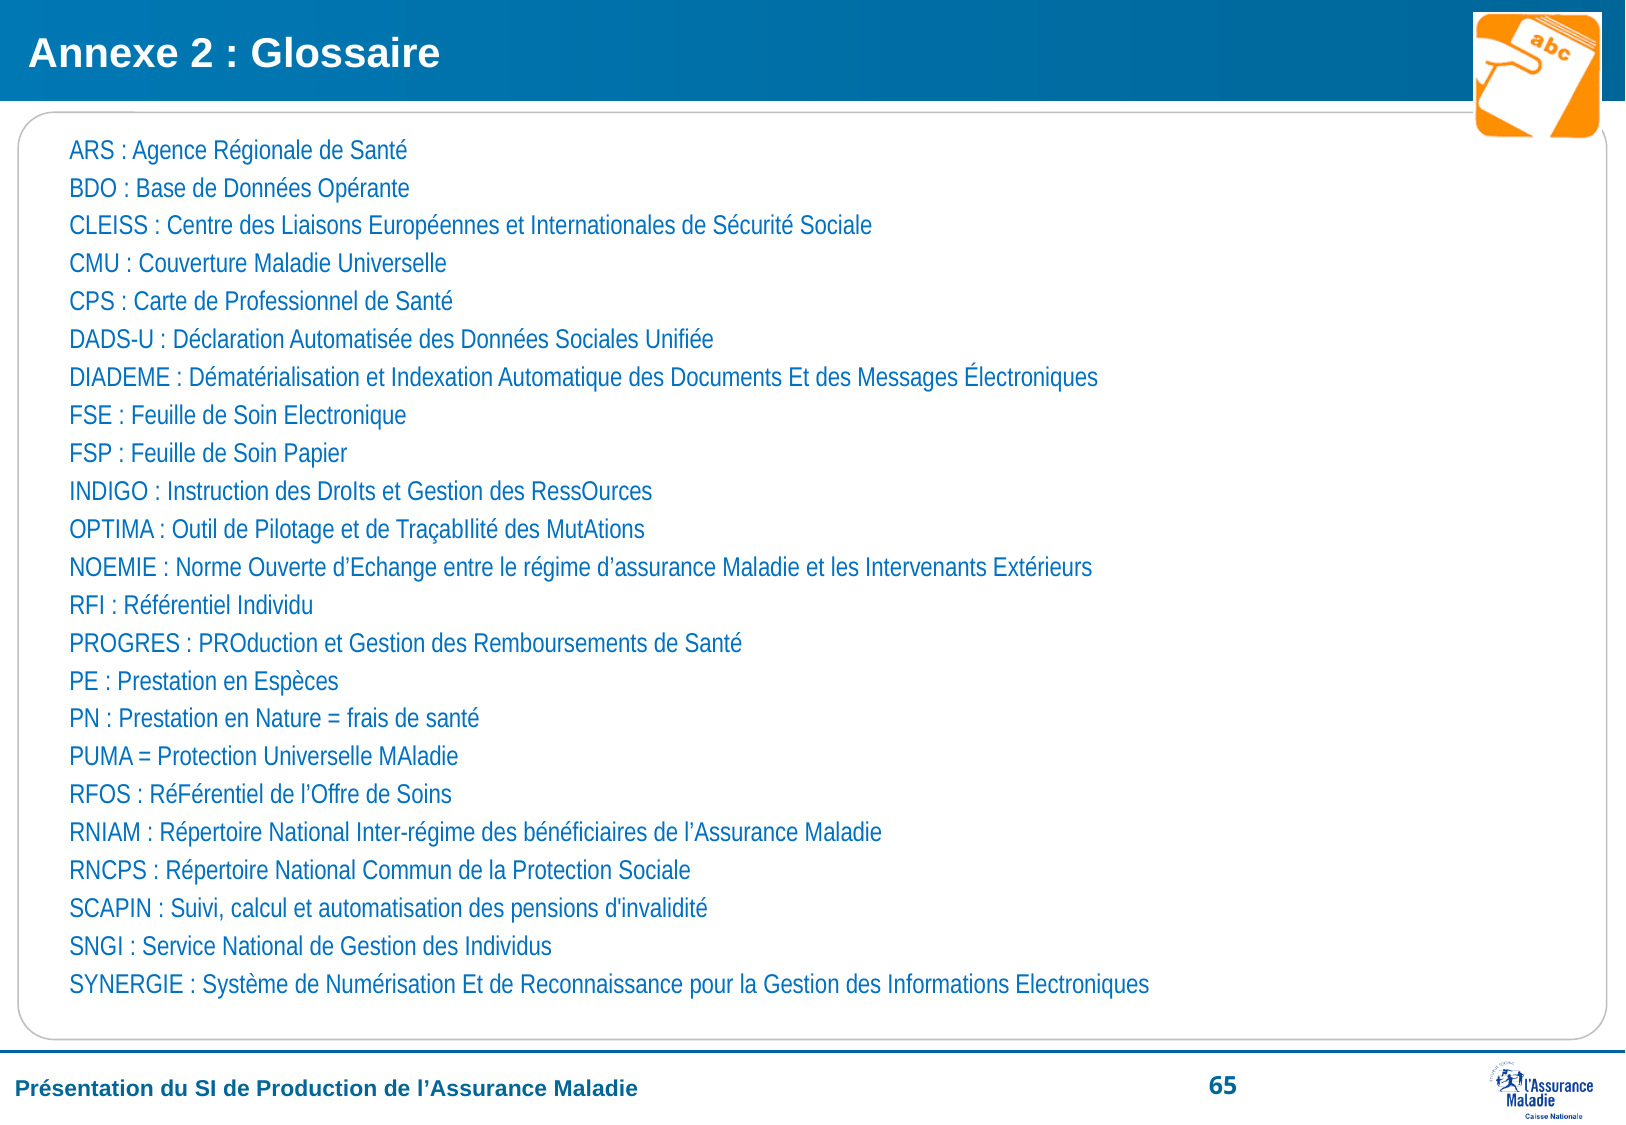

# Annexe 2 : Glossaire
ARS : Agence Régionale de Santé
BDO : Base de Données Opérante
CLEISS : Centre des Liaisons Européennes et Internationales de Sécurité Sociale
CMU : Couverture Maladie Universelle
CPS : Carte de Professionnel de Santé
DADS-U : Déclaration Automatisée des Données Sociales Unifiée
DIADEME : Dématérialisation et Indexation Automatique des Documents Et des Messages Électroniques
FSE : Feuille de Soin Electronique
FSP : Feuille de Soin Papier
INDIGO : Instruction des DroIts et Gestion des RessOurces
OPTIMA : Outil de Pilotage et de TraçabIlité des MutAtions
NOEMIE : Norme Ouverte d’Echange entre le régime d’assurance Maladie et les Intervenants Extérieurs
RFI : Référentiel Individu
PROGRES : PROduction et Gestion des Remboursements de Santé
PE : Prestation en Espèces
PN : Prestation en Nature = frais de santé
PUMA = Protection Universelle MAladie
RFOS : RéFérentiel de l’Offre de Soins
RNIAM : Répertoire National Inter-régime des bénéficiaires de l’Assurance Maladie
RNCPS : Répertoire National Commun de la Protection Sociale
SCAPIN : Suivi, calcul et automatisation des pensions d'invalidité
SNGI : Service National de Gestion des Individus
SYNERGIE : Système de Numérisation Et de Reconnaissance pour la Gestion des Informations Electroniques